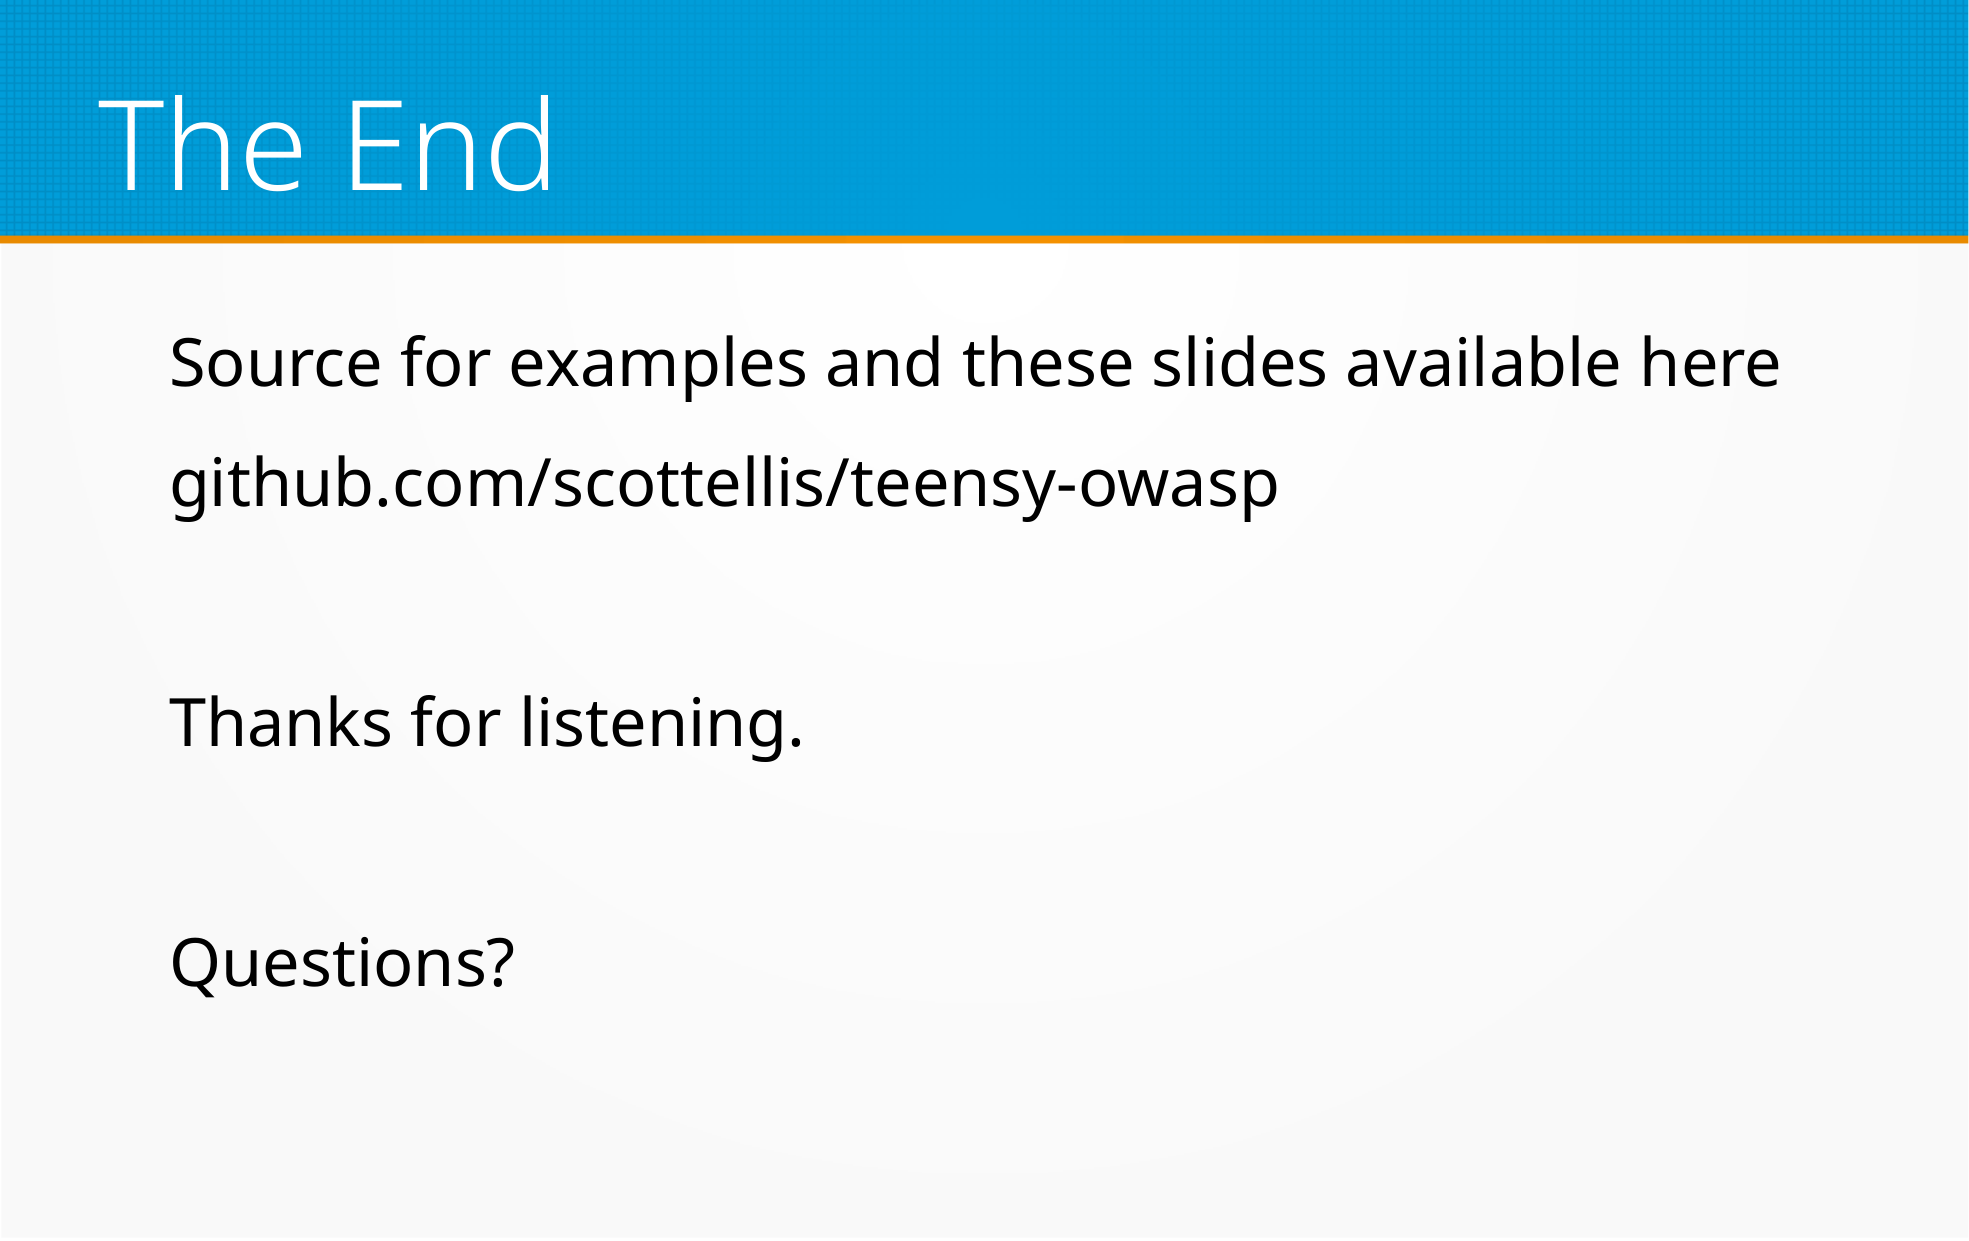

# The End
Source for examples and these slides available here
github.com/scottellis/teensy-owasp
Thanks for listening.
Questions?